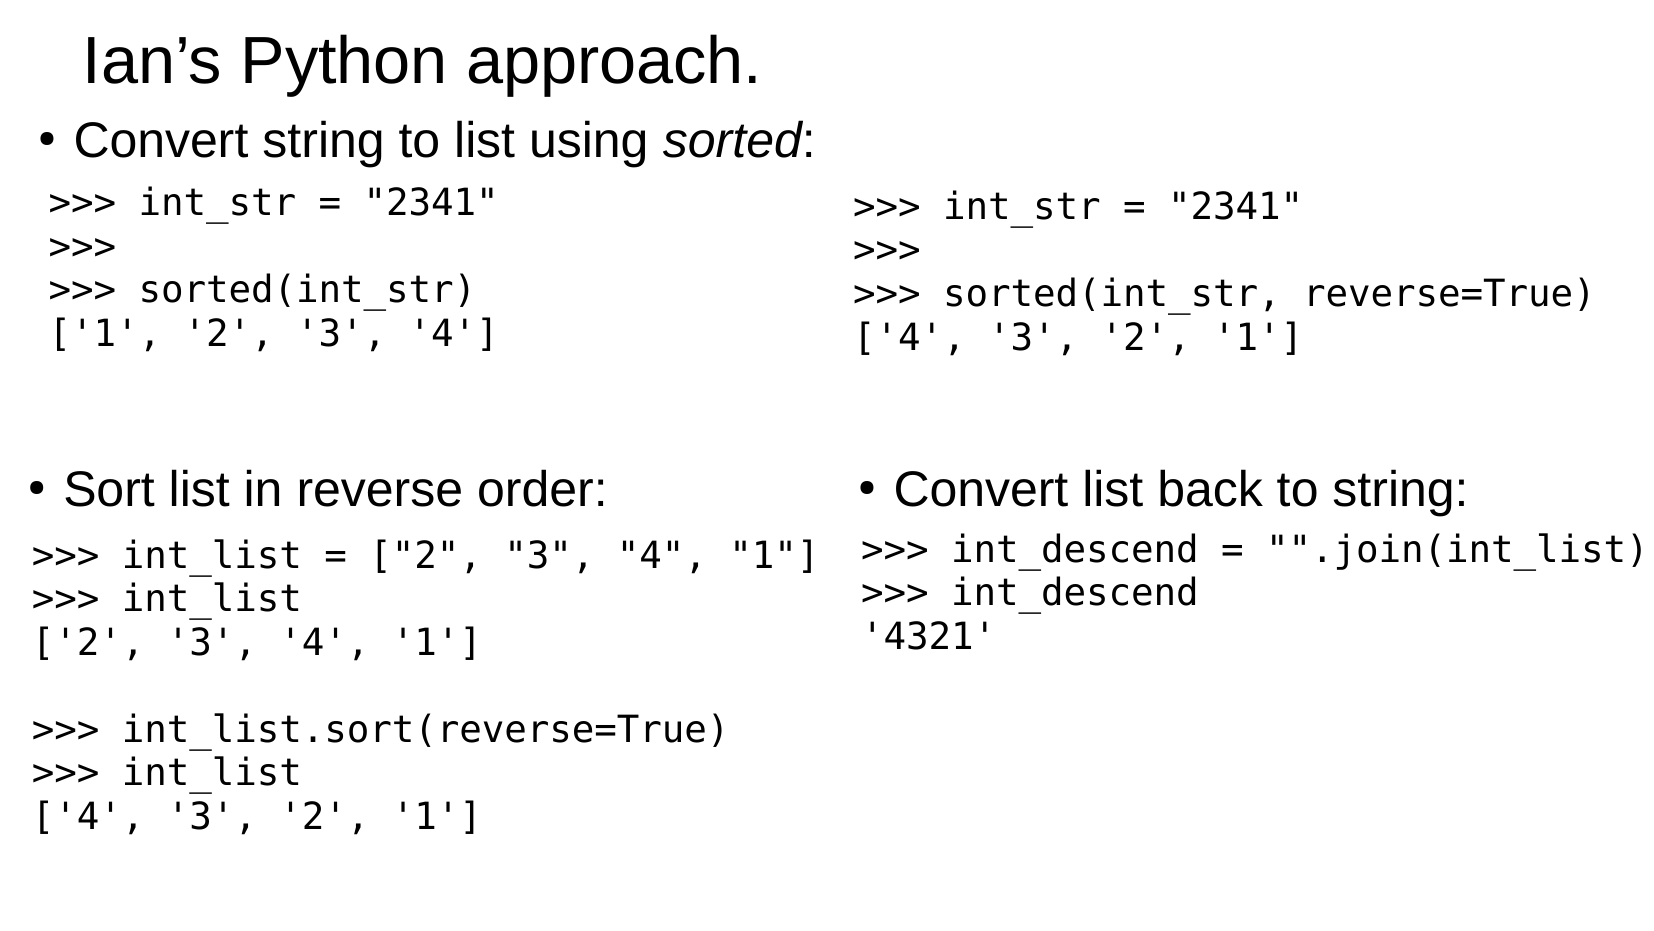

# Ian’s Python approach.
Convert string to list using sorted:
>>> int_str = "2341"
>>>
>>> sorted(int_str)
['1', '2', '3', '4']
>>> int_str = "2341"
>>>
>>> sorted(int_str, reverse=True)
['4', '3', '2', '1']
Sort list in reverse order:
Convert list back to string:
>>> int_descend = "".join(int_list)
>>> int_descend
'4321'
>>> int_list = ["2", "3", "4", "1"]
>>> int_list
['2', '3', '4', '1']
>>> int_list.sort(reverse=True)
>>> int_list
['4', '3', '2', '1']